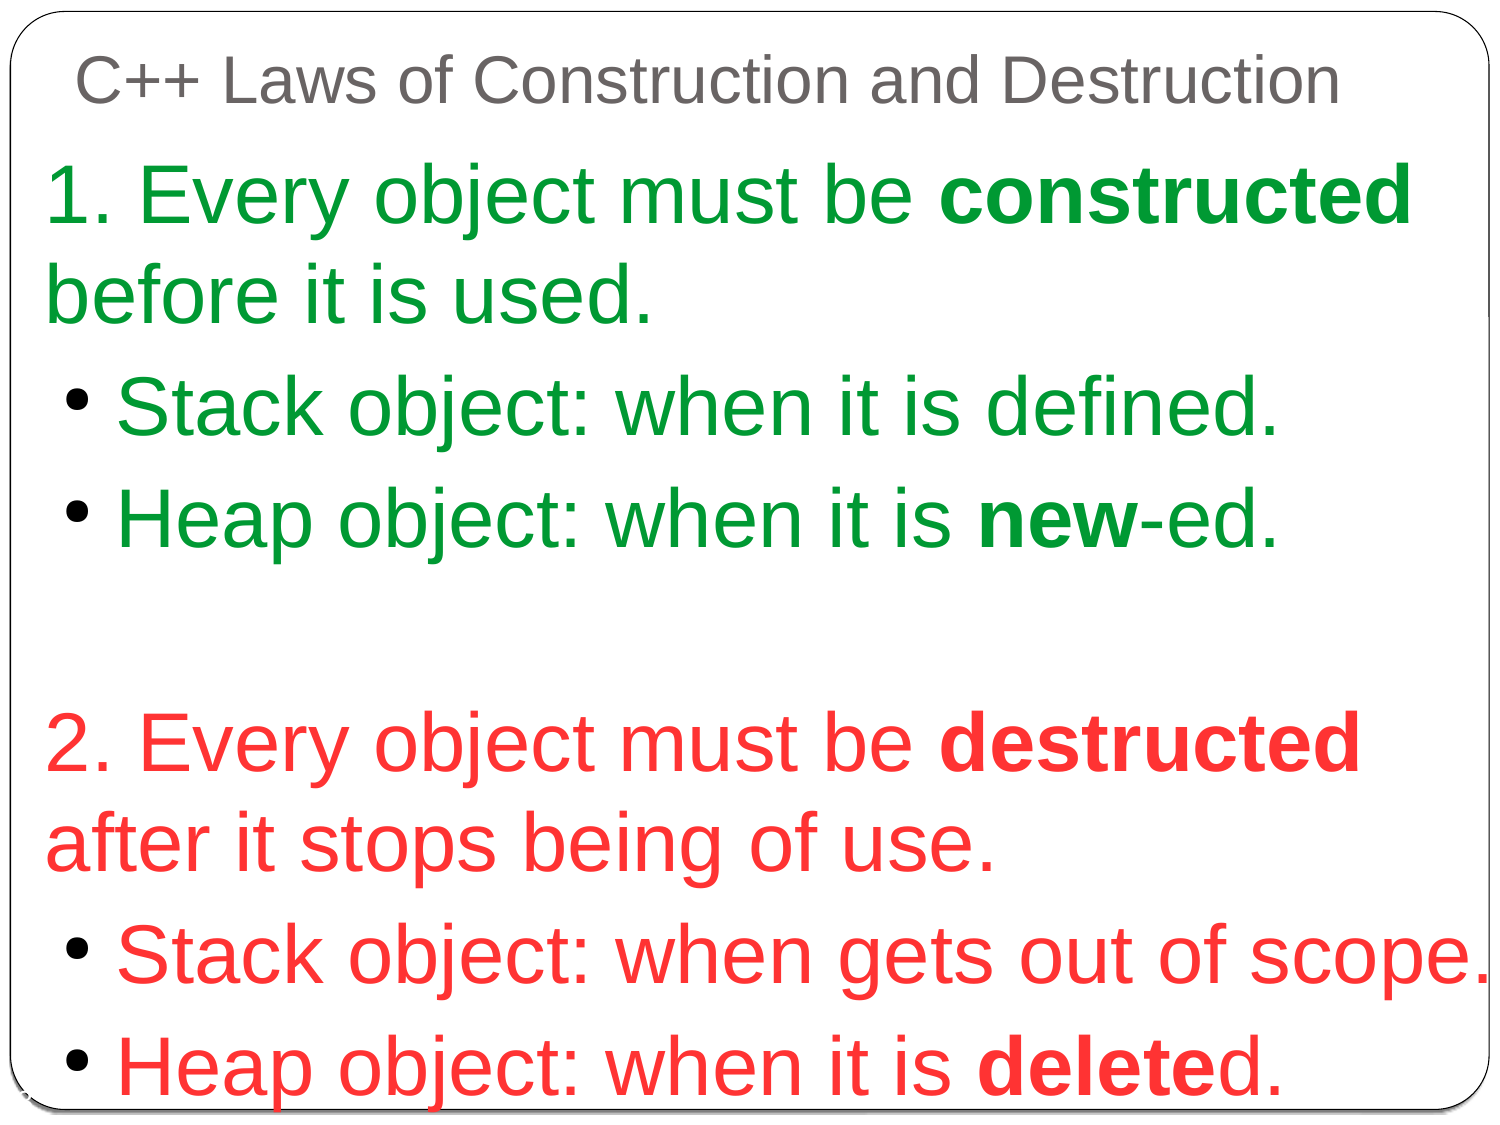

# C++ Laws of Construction and Destruction
1. Every object must be constructed before it is used.
Stack object: when it is defined.
Heap object: when it is new-ed.
2. Every object must be destructed after it stops being of use.
Stack object: when gets out of scope.
Heap object: when it is deleted.